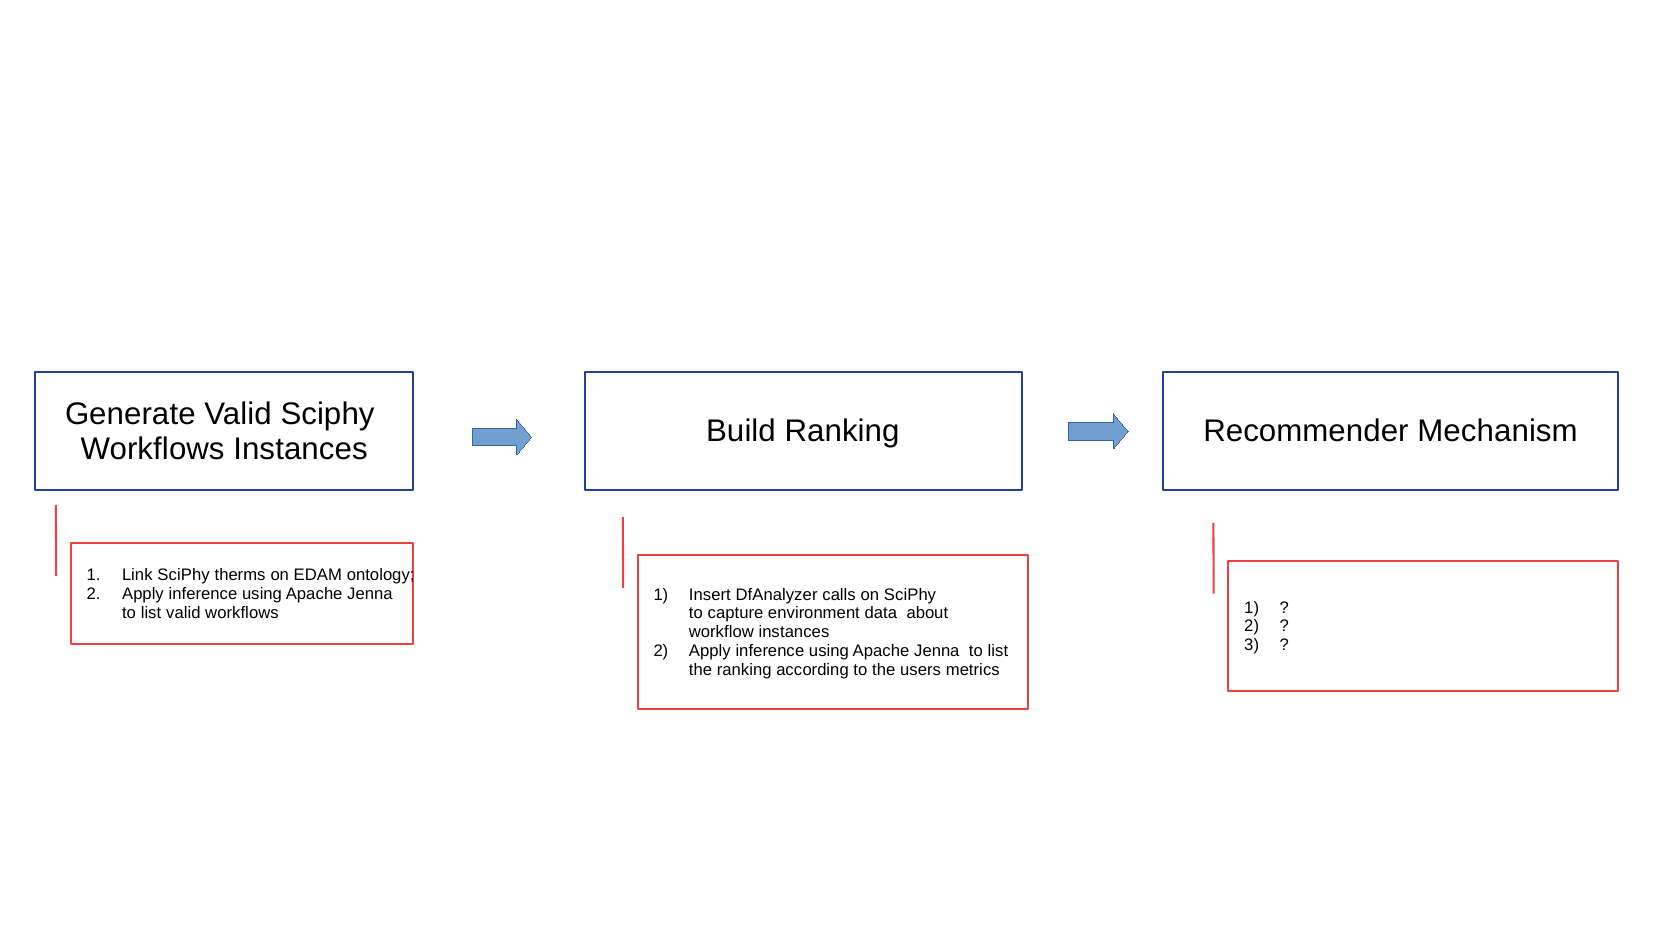

Generate Valid Sciphy
Workflows Instances
Build Ranking
Recommender Mechanism
Link SciPhy therms on EDAM ontology;
Apply inference using Apache Jenna
to list valid workflows
Insert DfAnalyzer calls on SciPhy
to capture environment data about
workflow instances
Apply inference using Apache Jenna to list
the ranking according to the users metrics
?
?
?